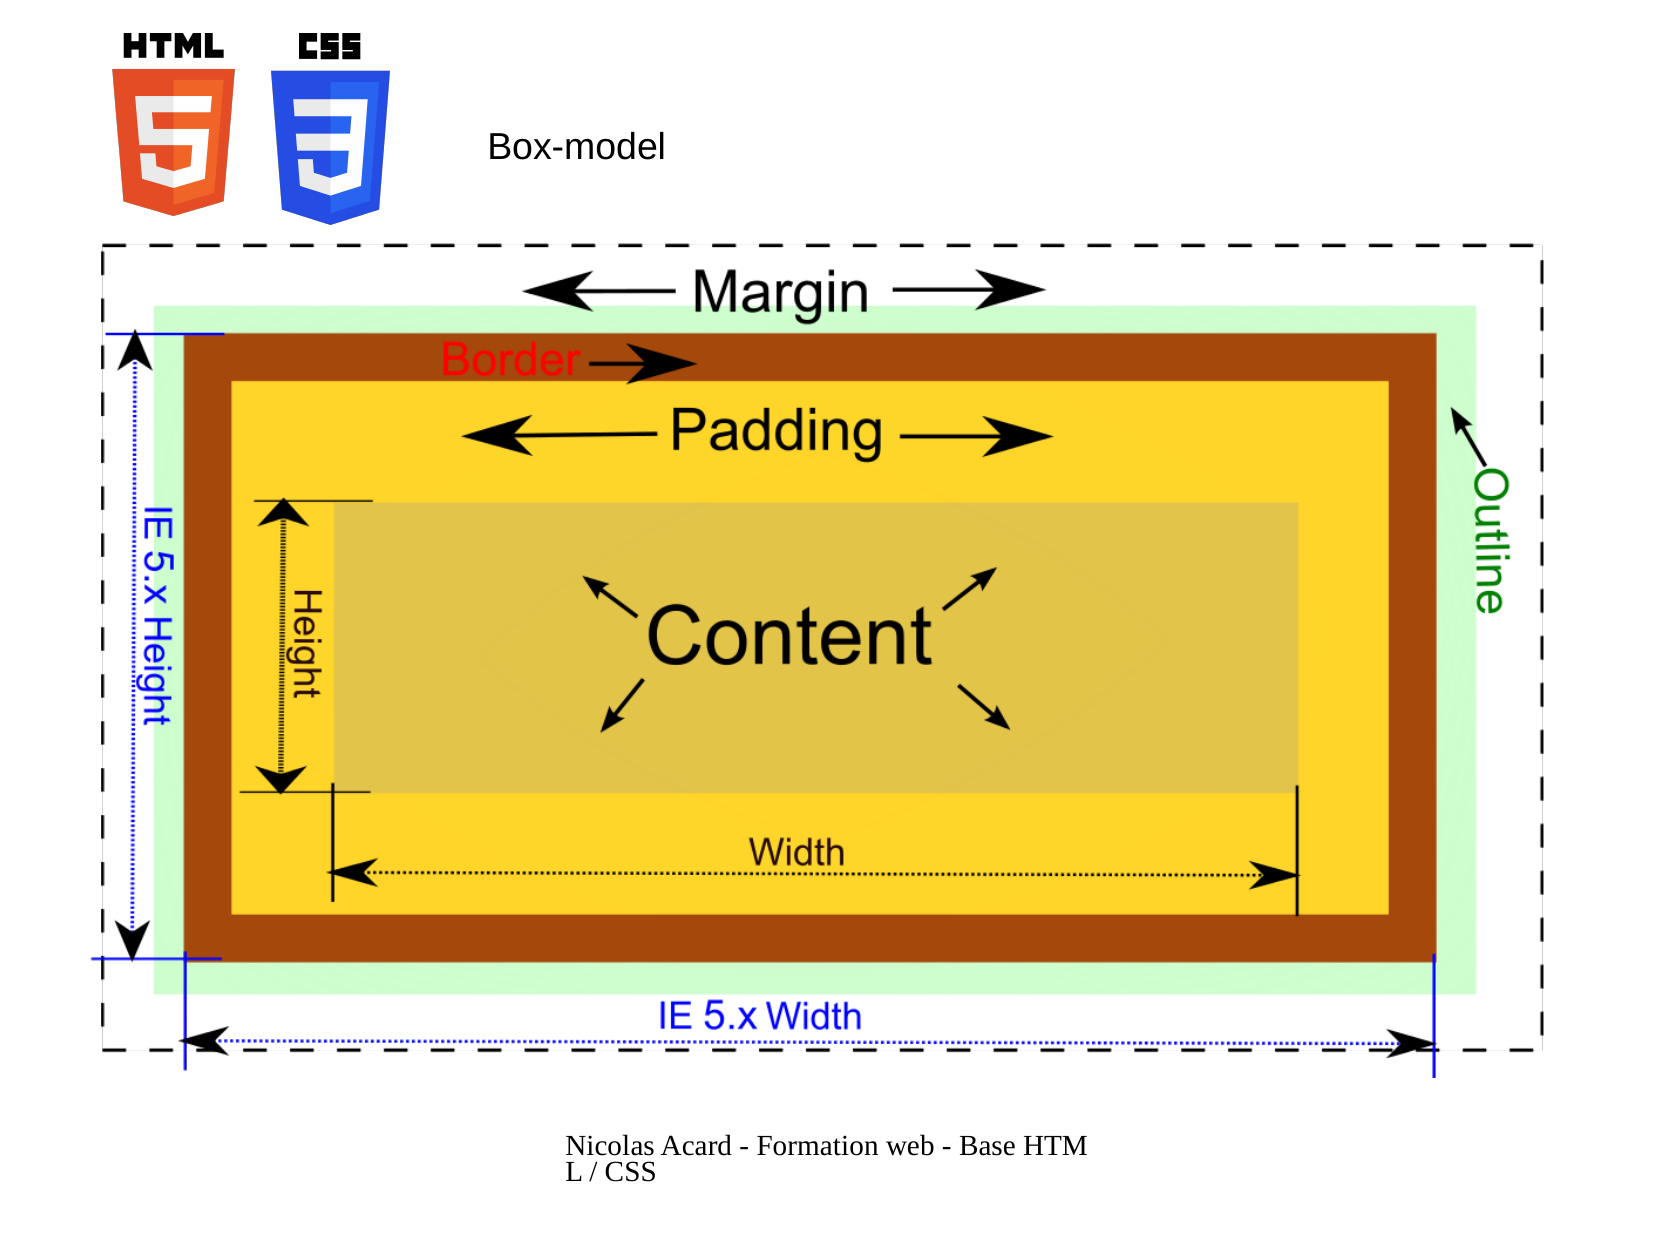

Box-model
Nicolas Acard - Formation web - Base HTML / CSS